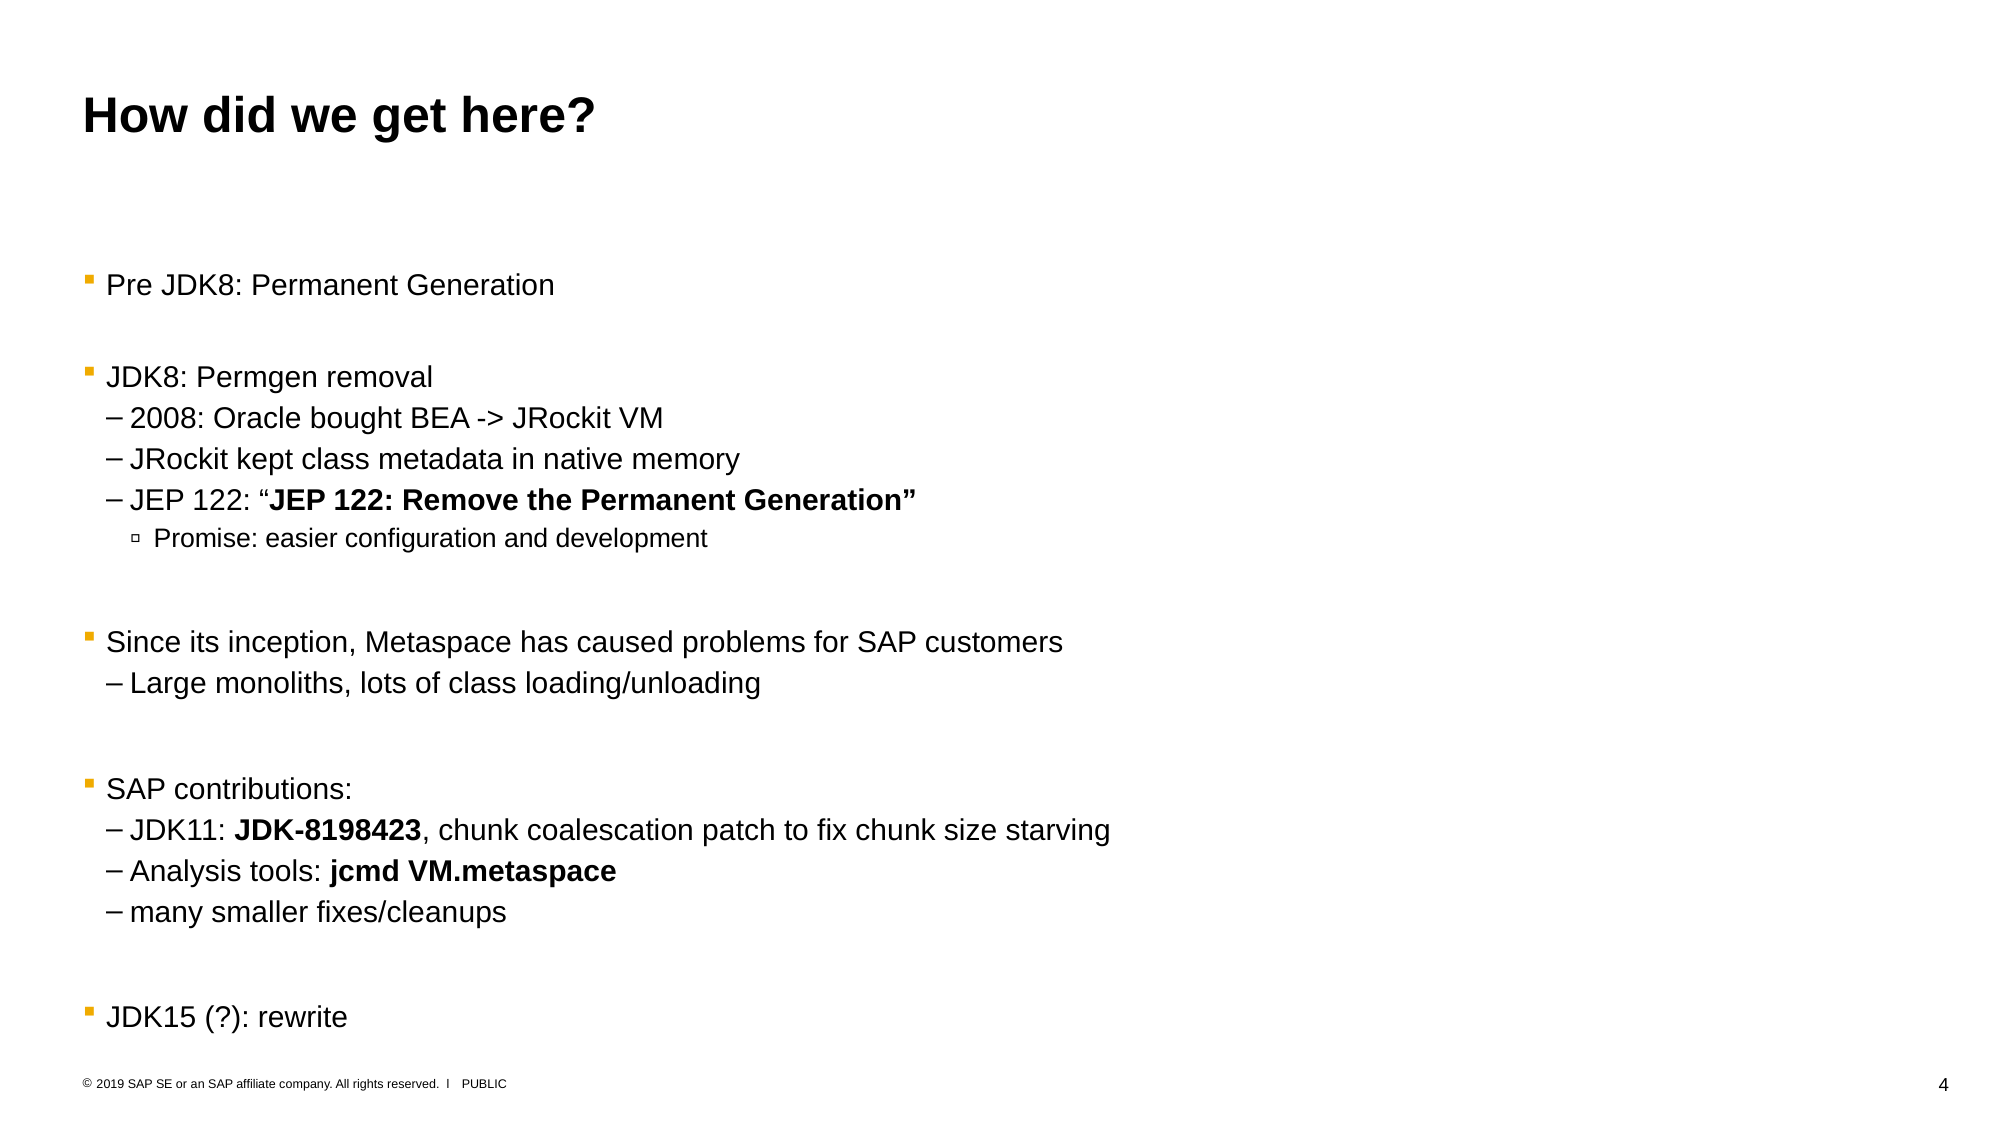

How did we get here?
# Pre JDK8: Permanent Generation
JDK8: Permgen removal
2008: Oracle bought BEA -> JRockit VM
JRockit kept class metadata in native memory
JEP 122: “JEP 122: Remove the Permanent Generation”
Promise: easier configuration and development
Since its inception, Metaspace has caused problems for SAP customers
Large monoliths, lots of class loading/unloading
SAP contributions:
JDK11: JDK-8198423, chunk coalescation patch to fix chunk size starving
Analysis tools: jcmd VM.metaspace
many smaller fixes/cleanups
JDK15 (?): rewrite